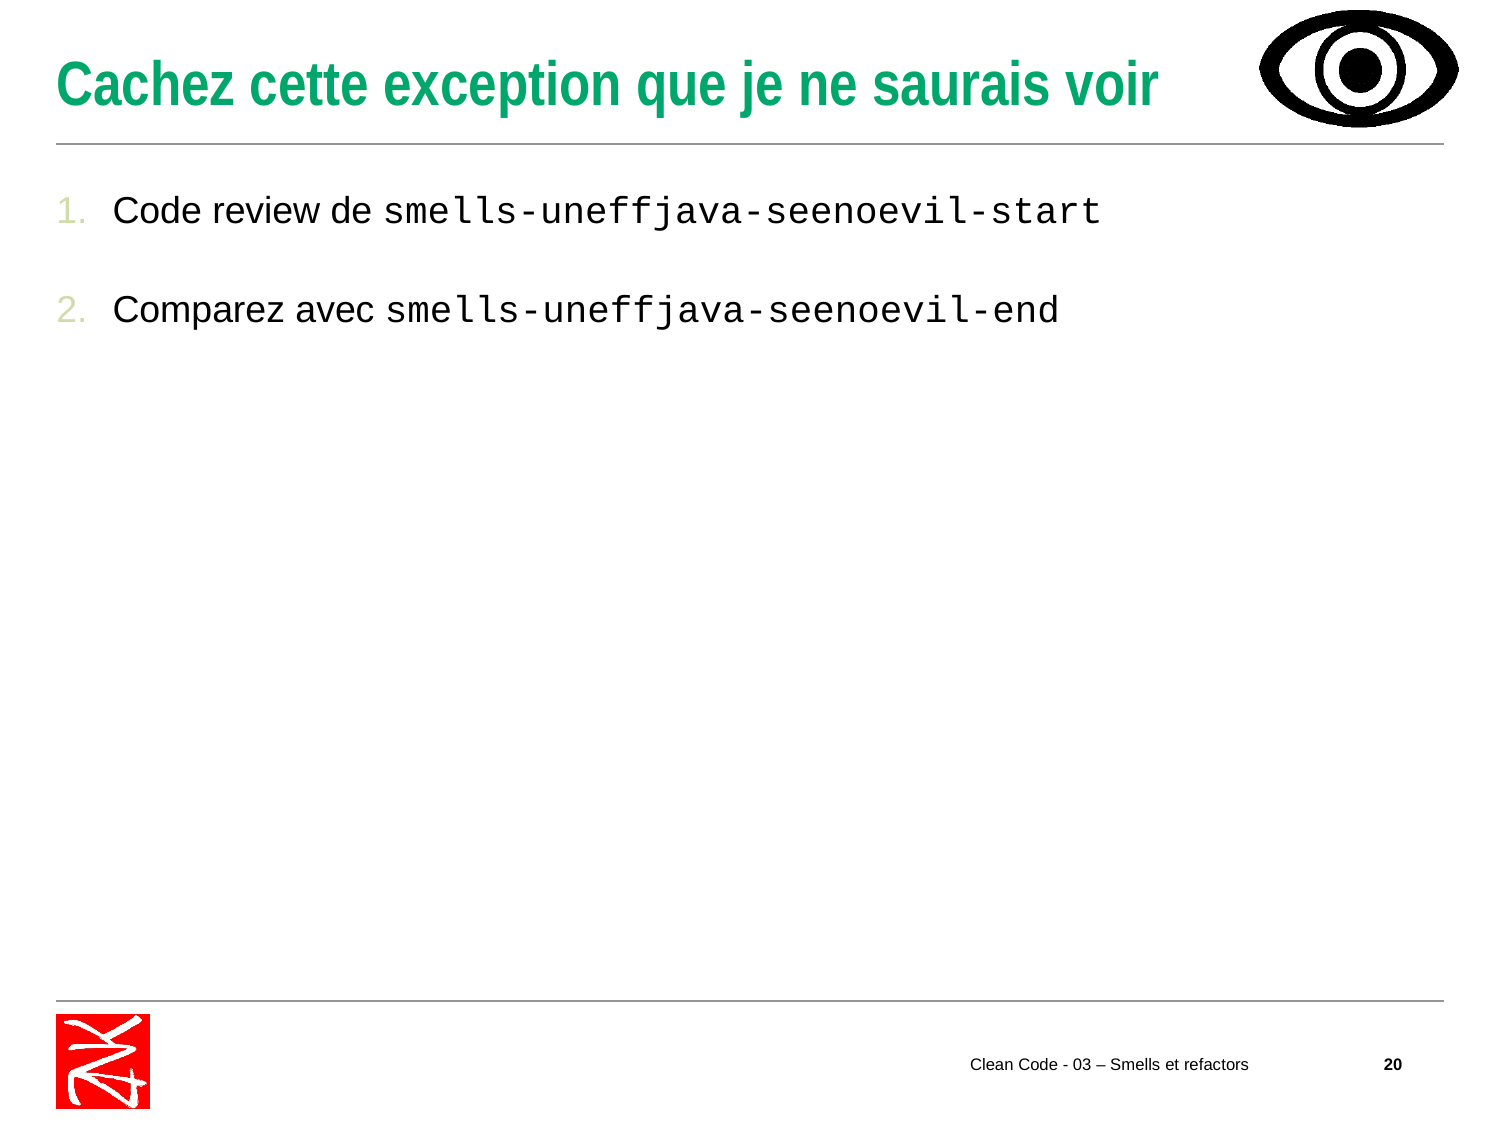

# Cachez cette exception que je ne saurais voir
Code review de smells-uneffjava-seenoevil-start
Comparez avec smells-uneffjava-seenoevil-end
Clean Code - 03 – Smells et refactors